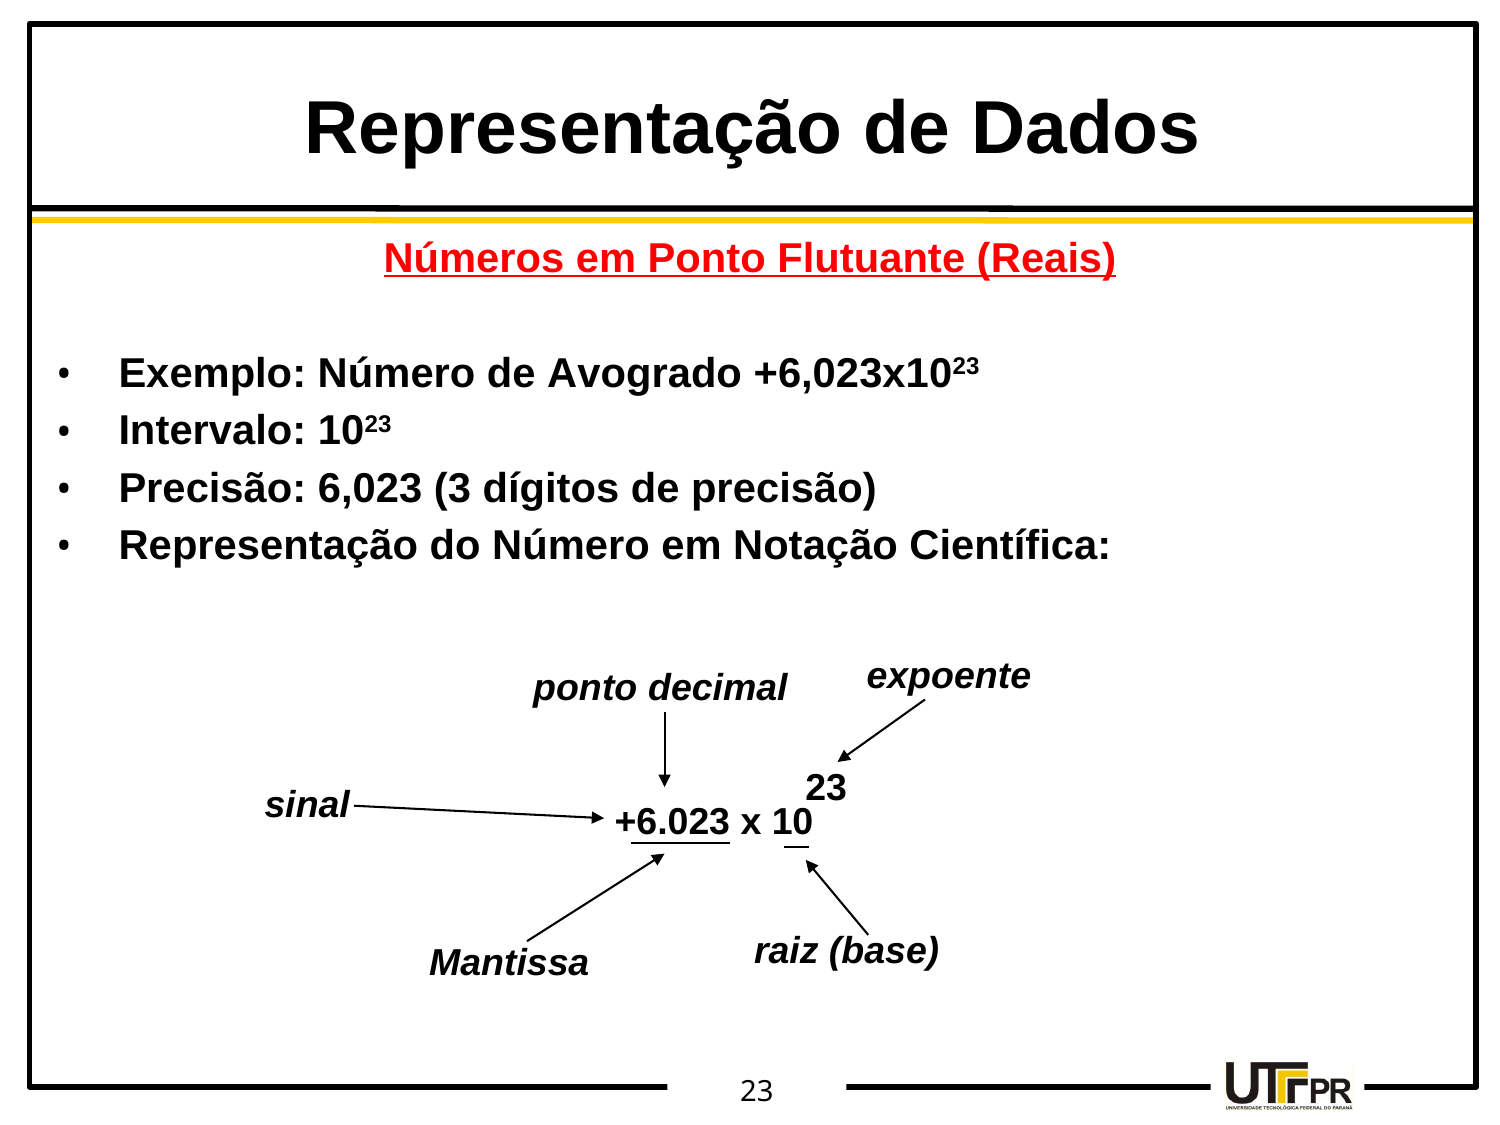

Representação de Dados
# Números em Ponto Flutuante (Reais)
Exemplo: Número de Avogrado +6,023x1023
Intervalo: 1023
Precisão: 6,023 (3 dígitos de precisão)
Representação do Número em Notação Científica:
expoente
ponto decimal
23
sinal
+6.023 x 10
raiz (base)
Mantissa